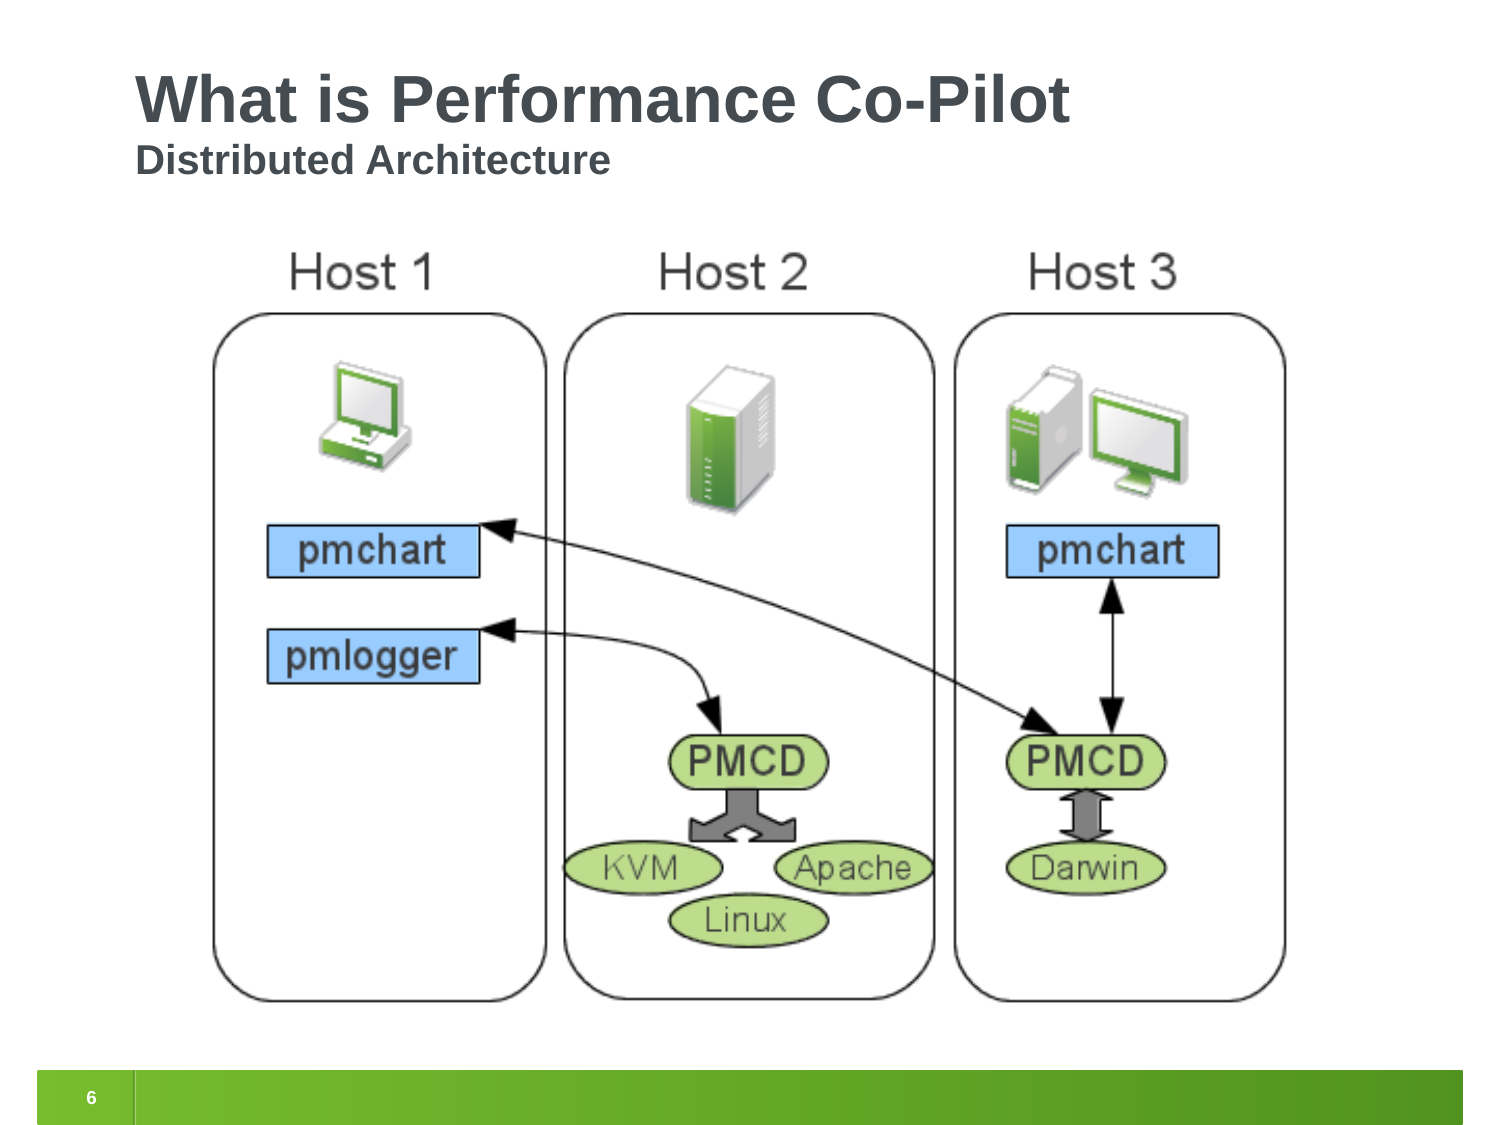

# What is Performance Co-Pilot Distributed Architecture